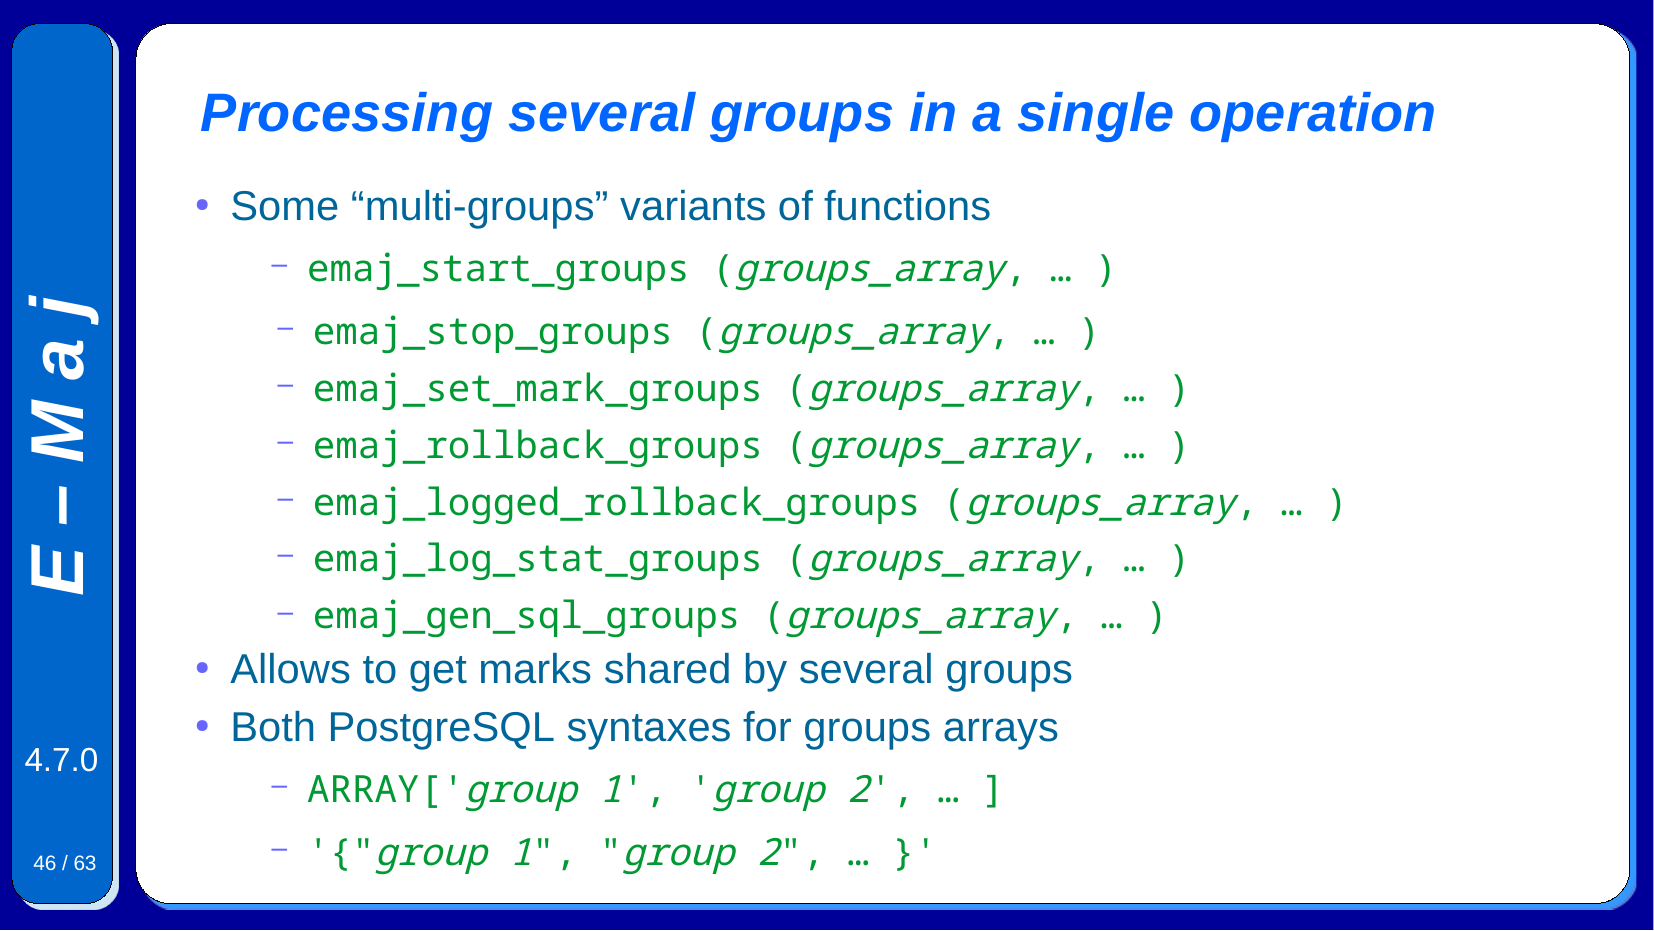

# Processing several groups in a single operation
Some “multi-groups” variants of functions
emaj_start_groups (groups_array, … )
emaj_stop_groups (groups_array, … )
emaj_set_mark_groups (groups_array, … )
emaj_rollback_groups (groups_array, … )
emaj_logged_rollback_groups (groups_array, … )
emaj_log_stat_groups (groups_array, … )
emaj_gen_sql_groups (groups_array, … )
Allows to get marks shared by several groups
Both PostgreSQL syntaxes for groups arrays
ARRAY['group 1', 'group 2', … ]
'{"group 1", "group 2", … }'